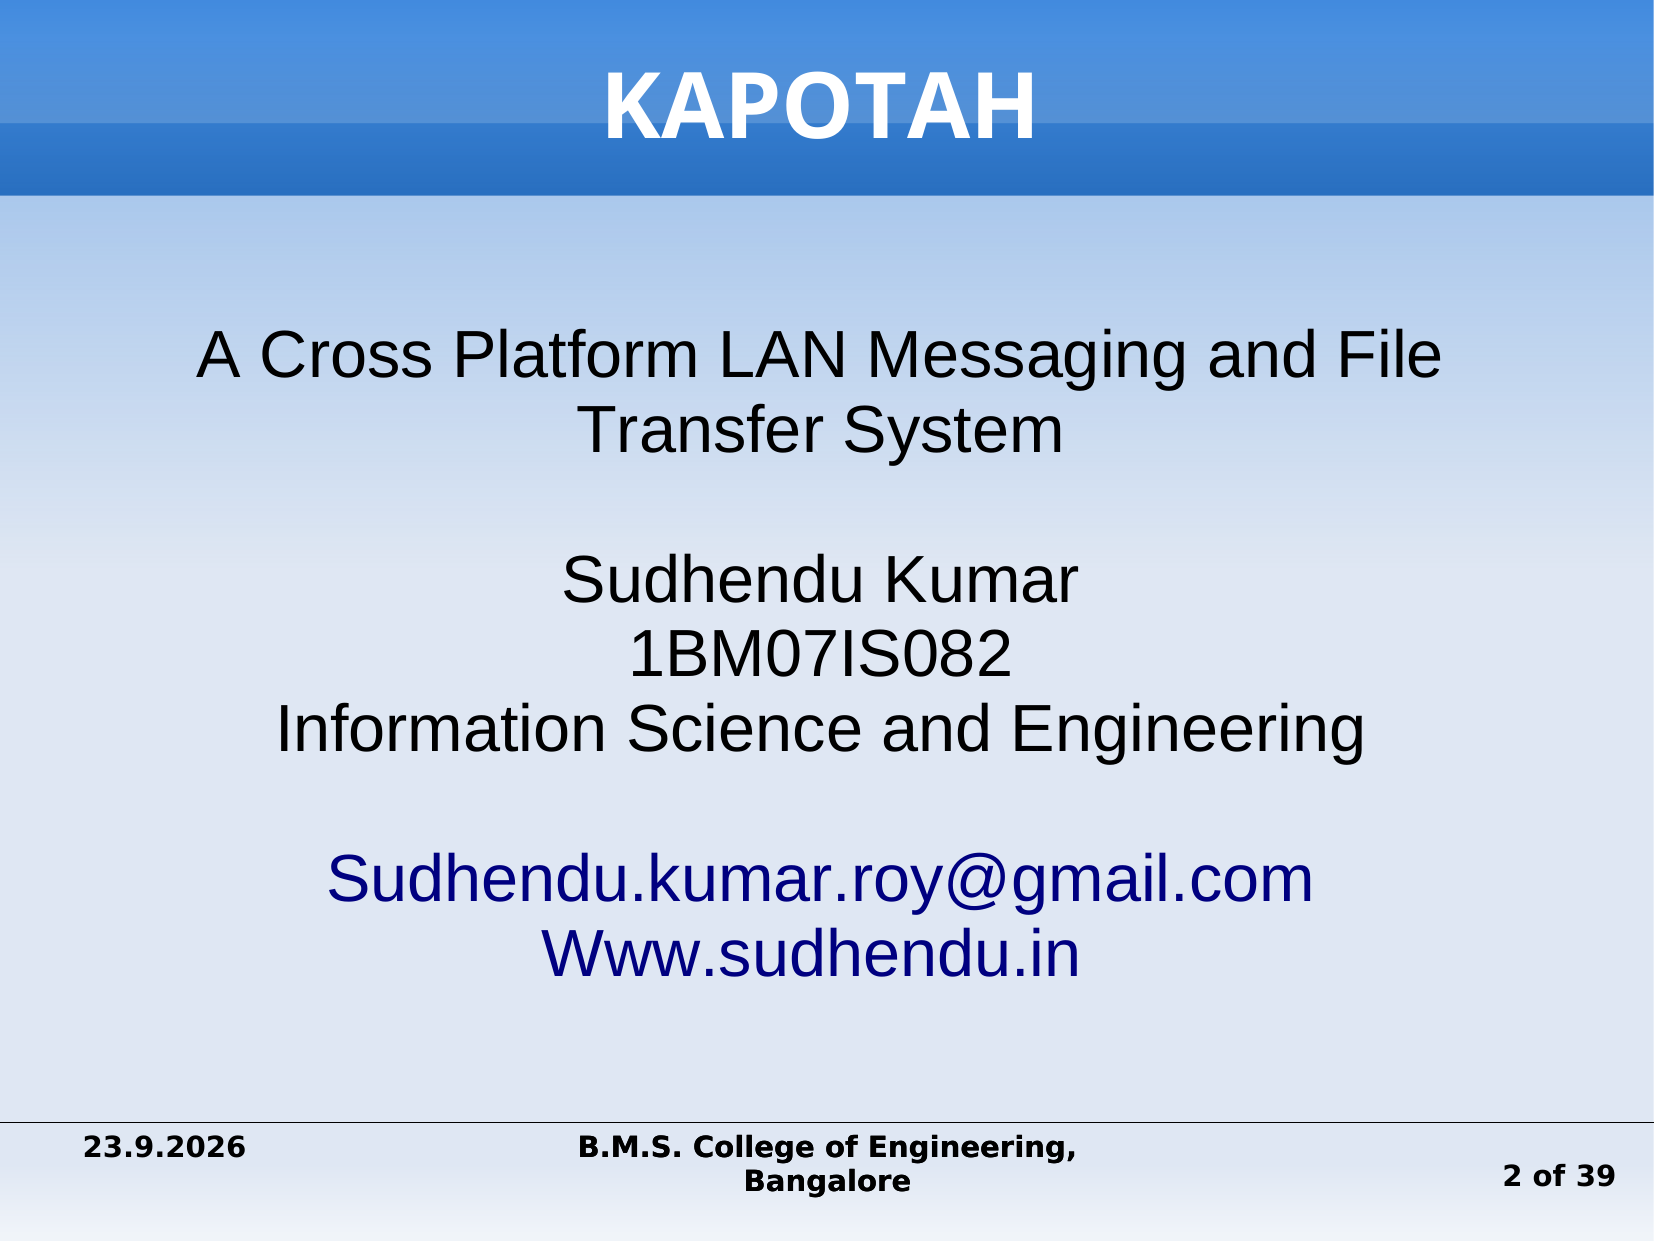

# KAPOTAH
A Cross Platform LAN Messaging and File Transfer System
Sudhendu Kumar
1BM07IS082
Information Science and Engineering
Sudhendu.kumar.roy@gmail.com
Www.sudhendu.in